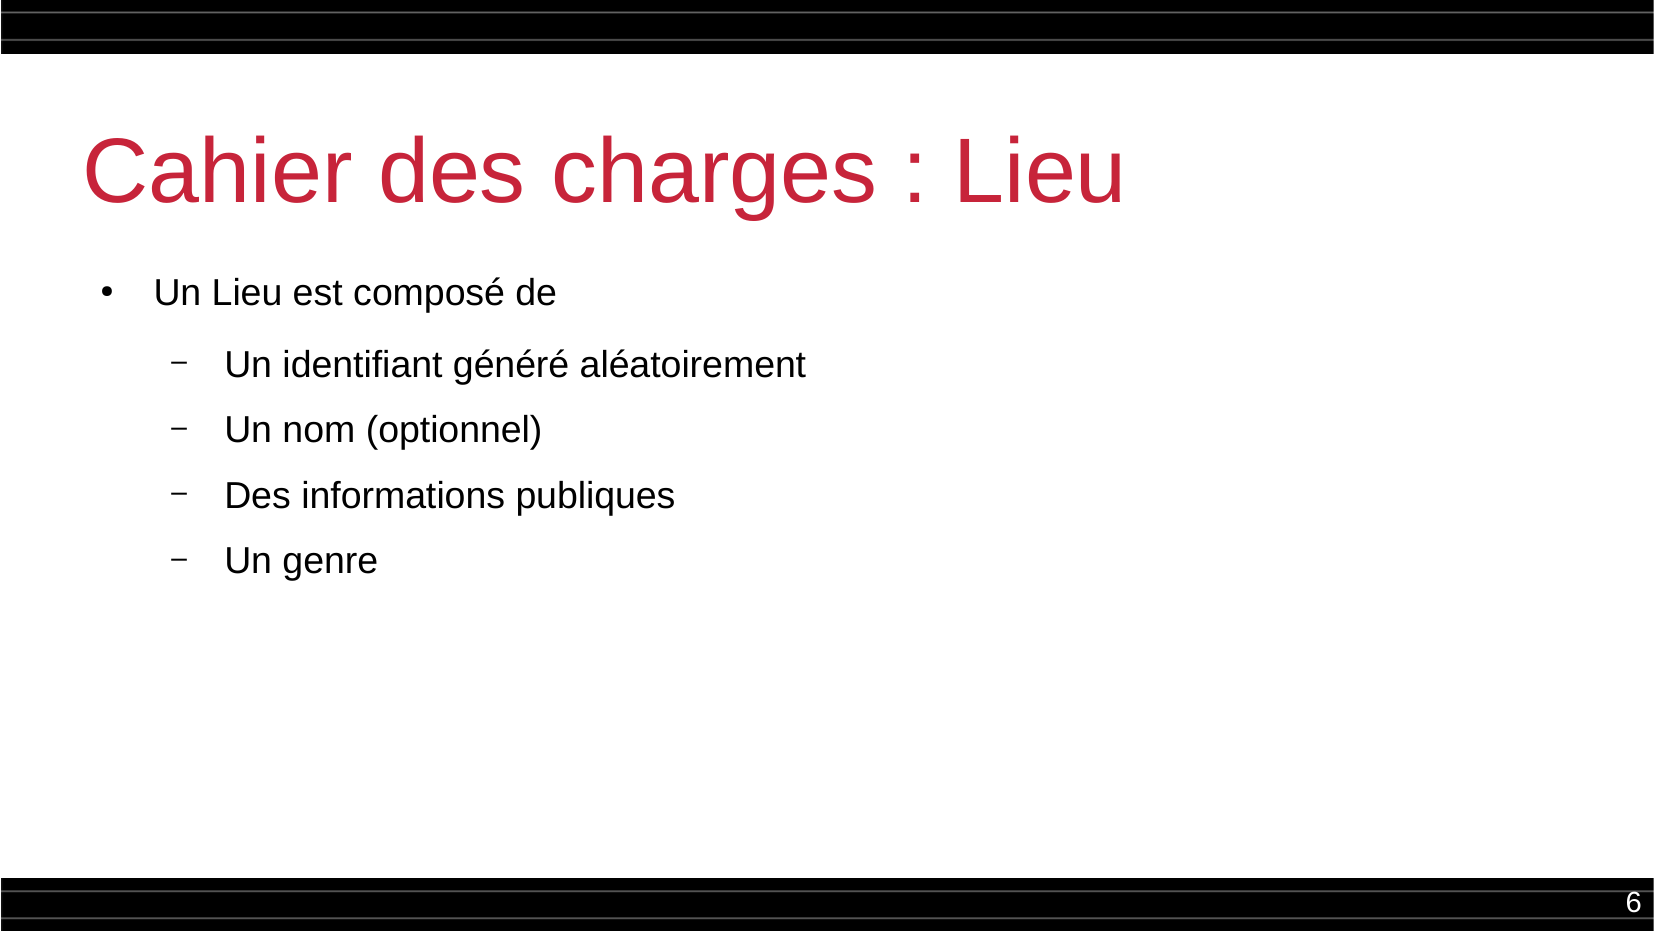

# Cahier des charges : Lieu
Un Lieu est composé de
Un identifiant généré aléatoirement
Un nom (optionnel)
Des informations publiques
Un genre